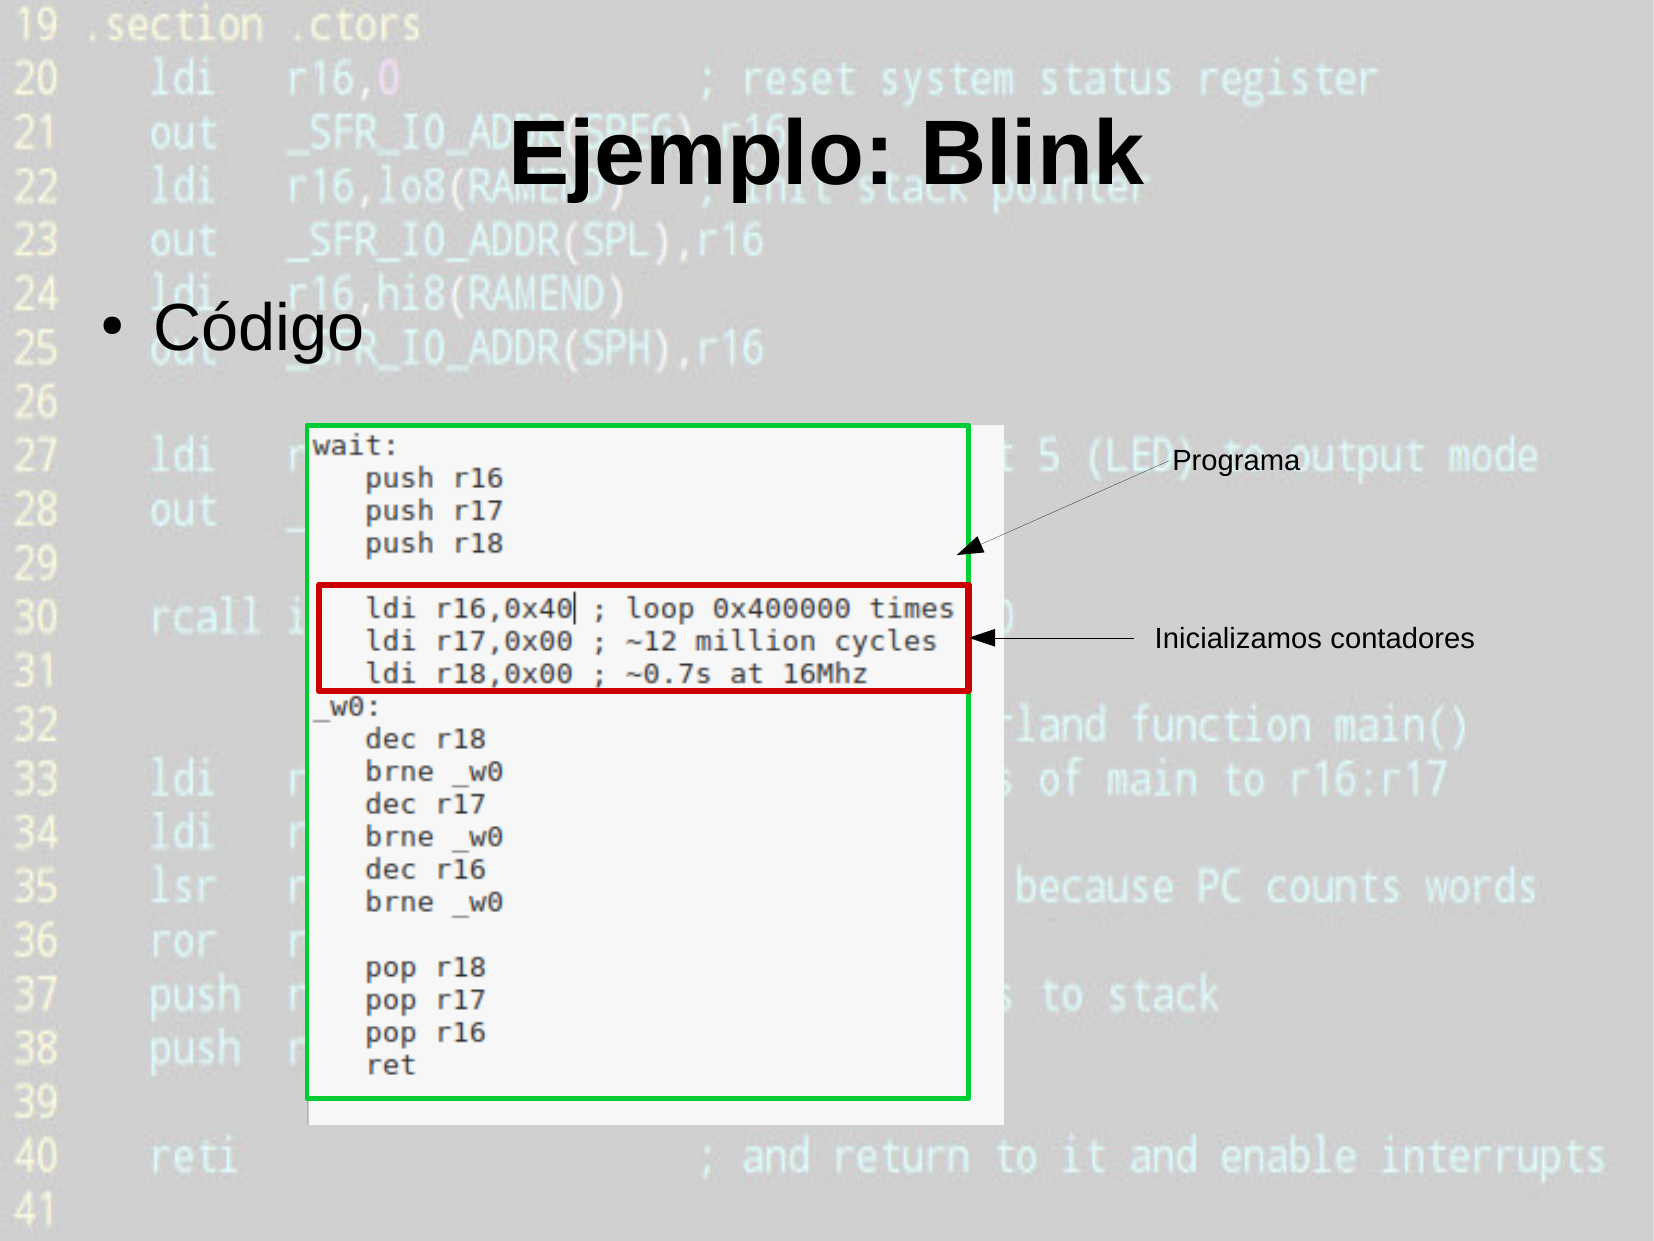

# Ejemplo: Blink
Código
Programa
Inicializamos contadores